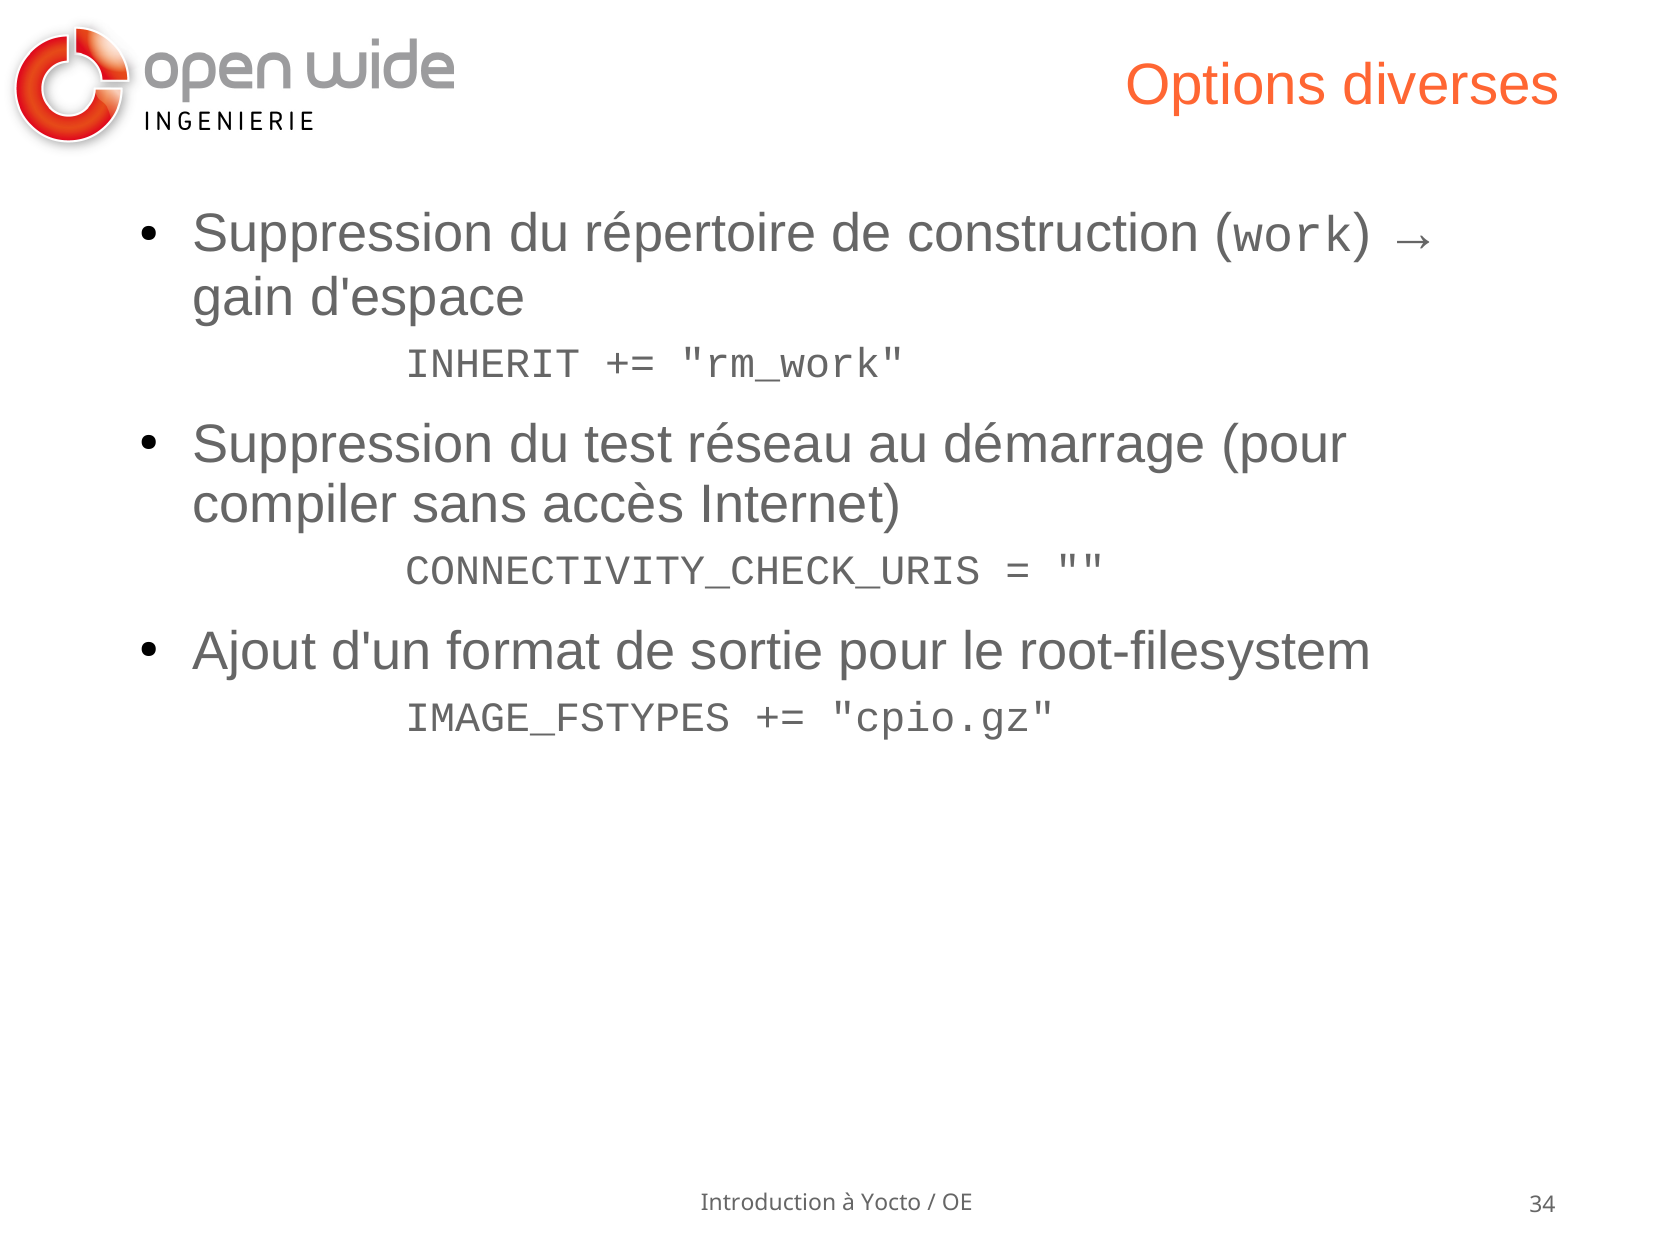

# Options diverses
Suppression du répertoire de construction (work) → gain d'espace
INHERIT += "rm_work"
Suppression du test réseau au démarrage (pour compiler sans accès Internet)
CONNECTIVITY_CHECK_URIS = ""
Ajout d'un format de sortie pour le root-filesystem
IMAGE_FSTYPES += "cpio.gz"